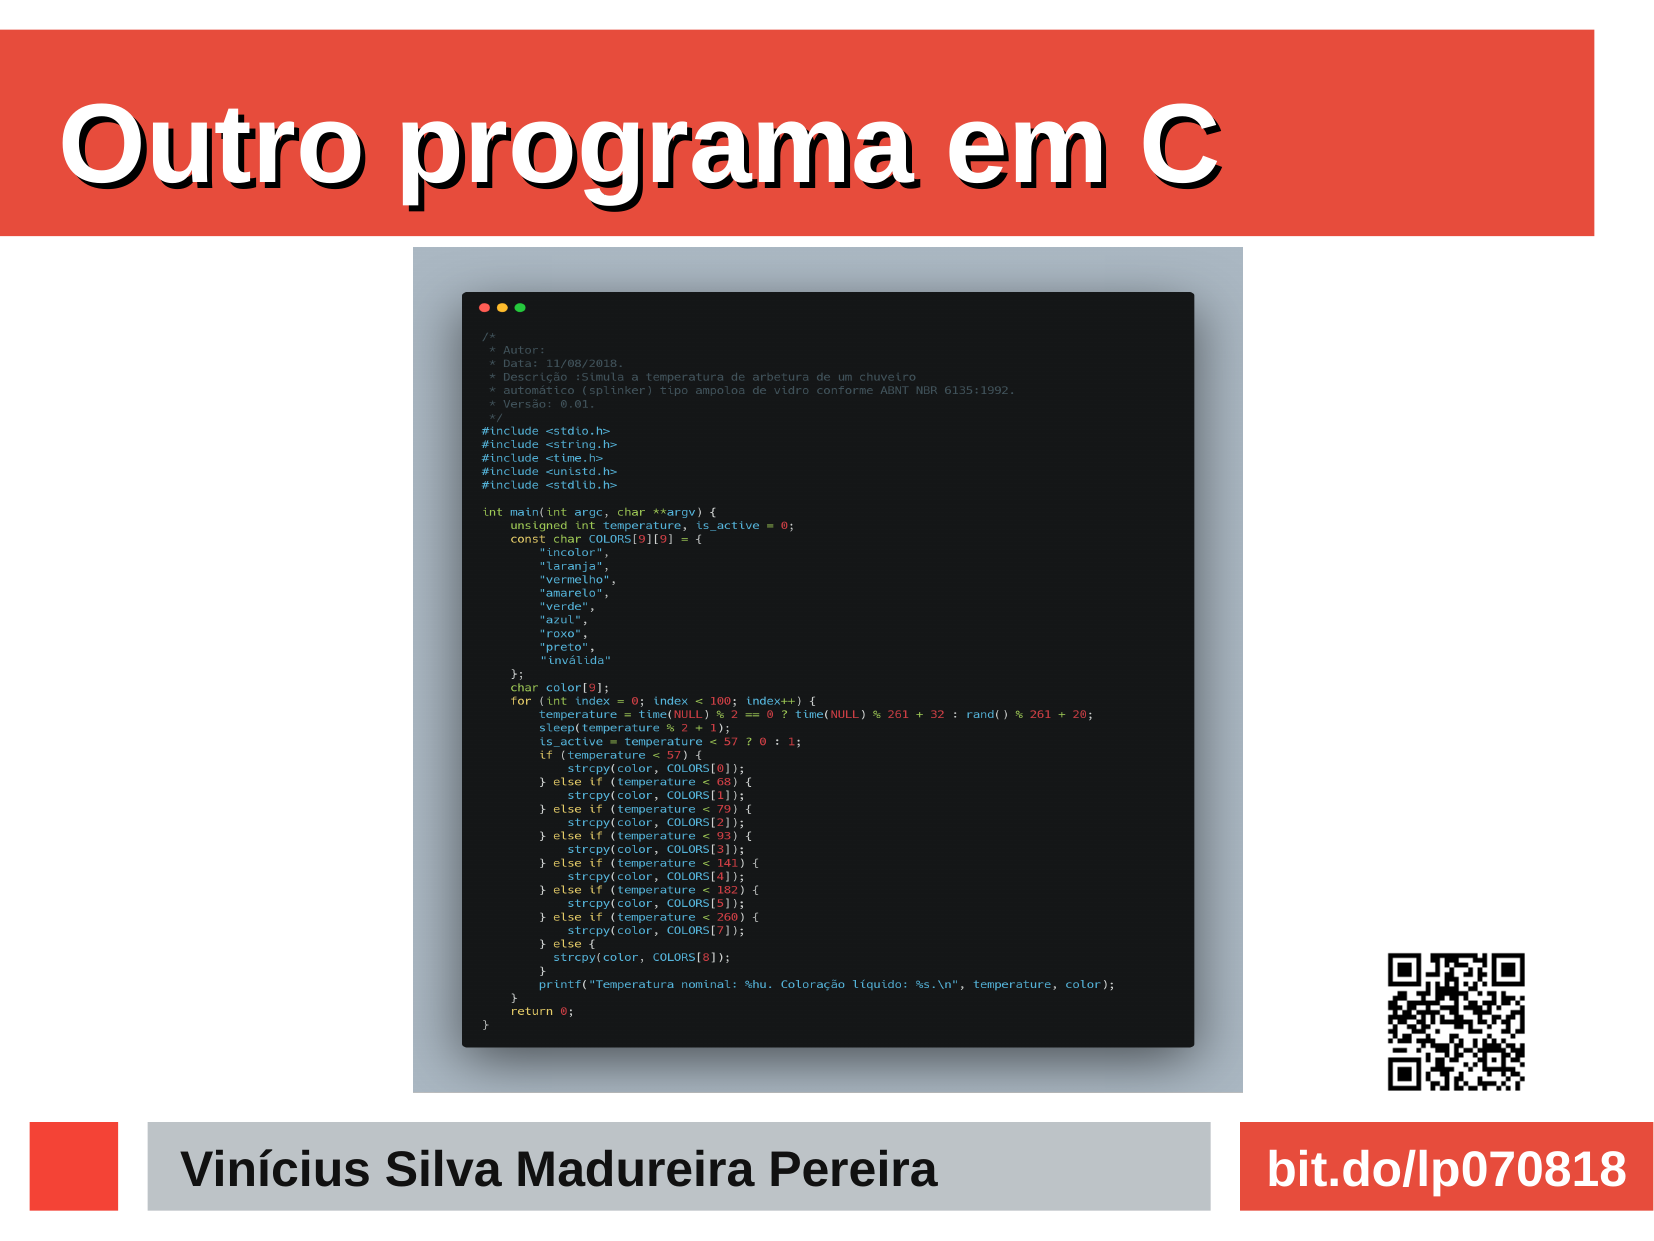

# Outro programa em C
Vinícius Silva Madureira Pereira
bit.do/lp070818